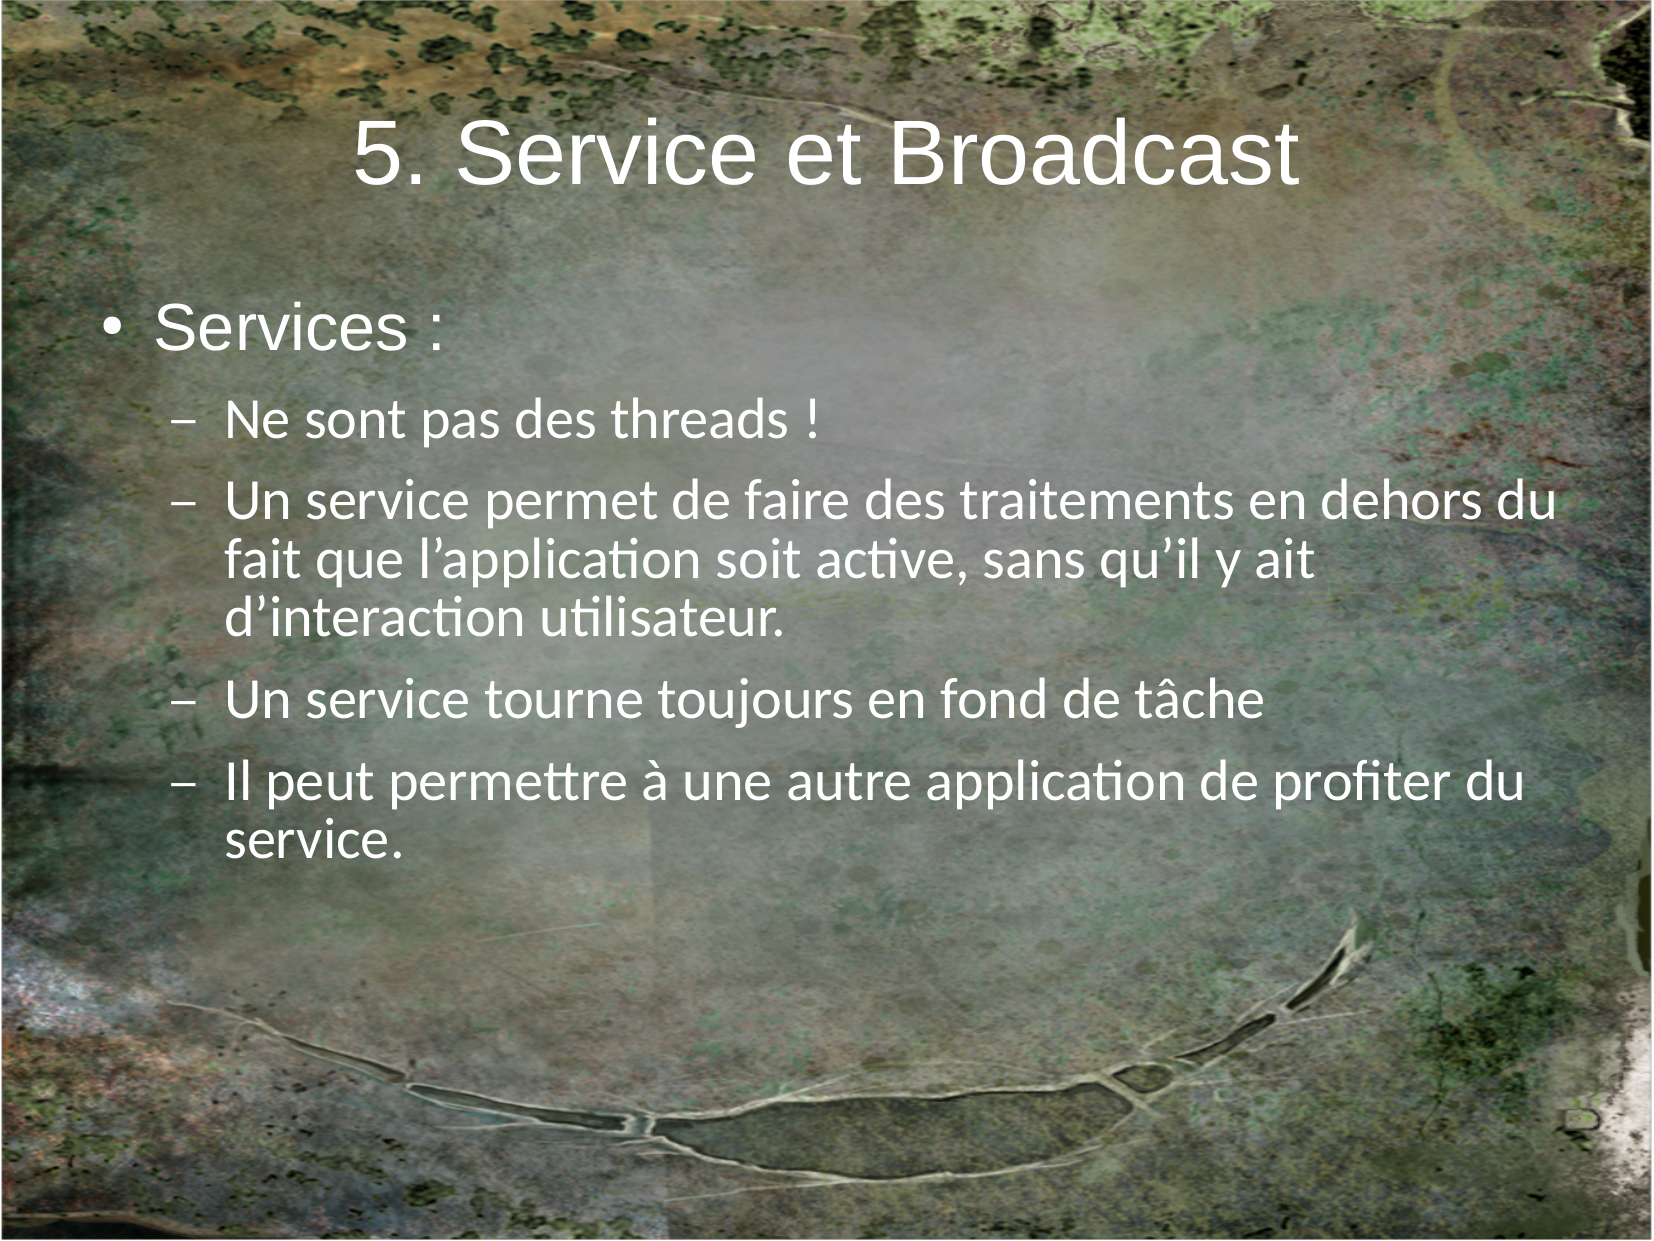

# 5. Service et Broadcast
Services :
Ne sont pas des threads !
Un service permet de faire des traitements en dehors du fait que l’application soit active, sans qu’il y ait d’interaction utilisateur.
Un service tourne toujours en fond de tâche
Il peut permettre à une autre application de profiter du service.